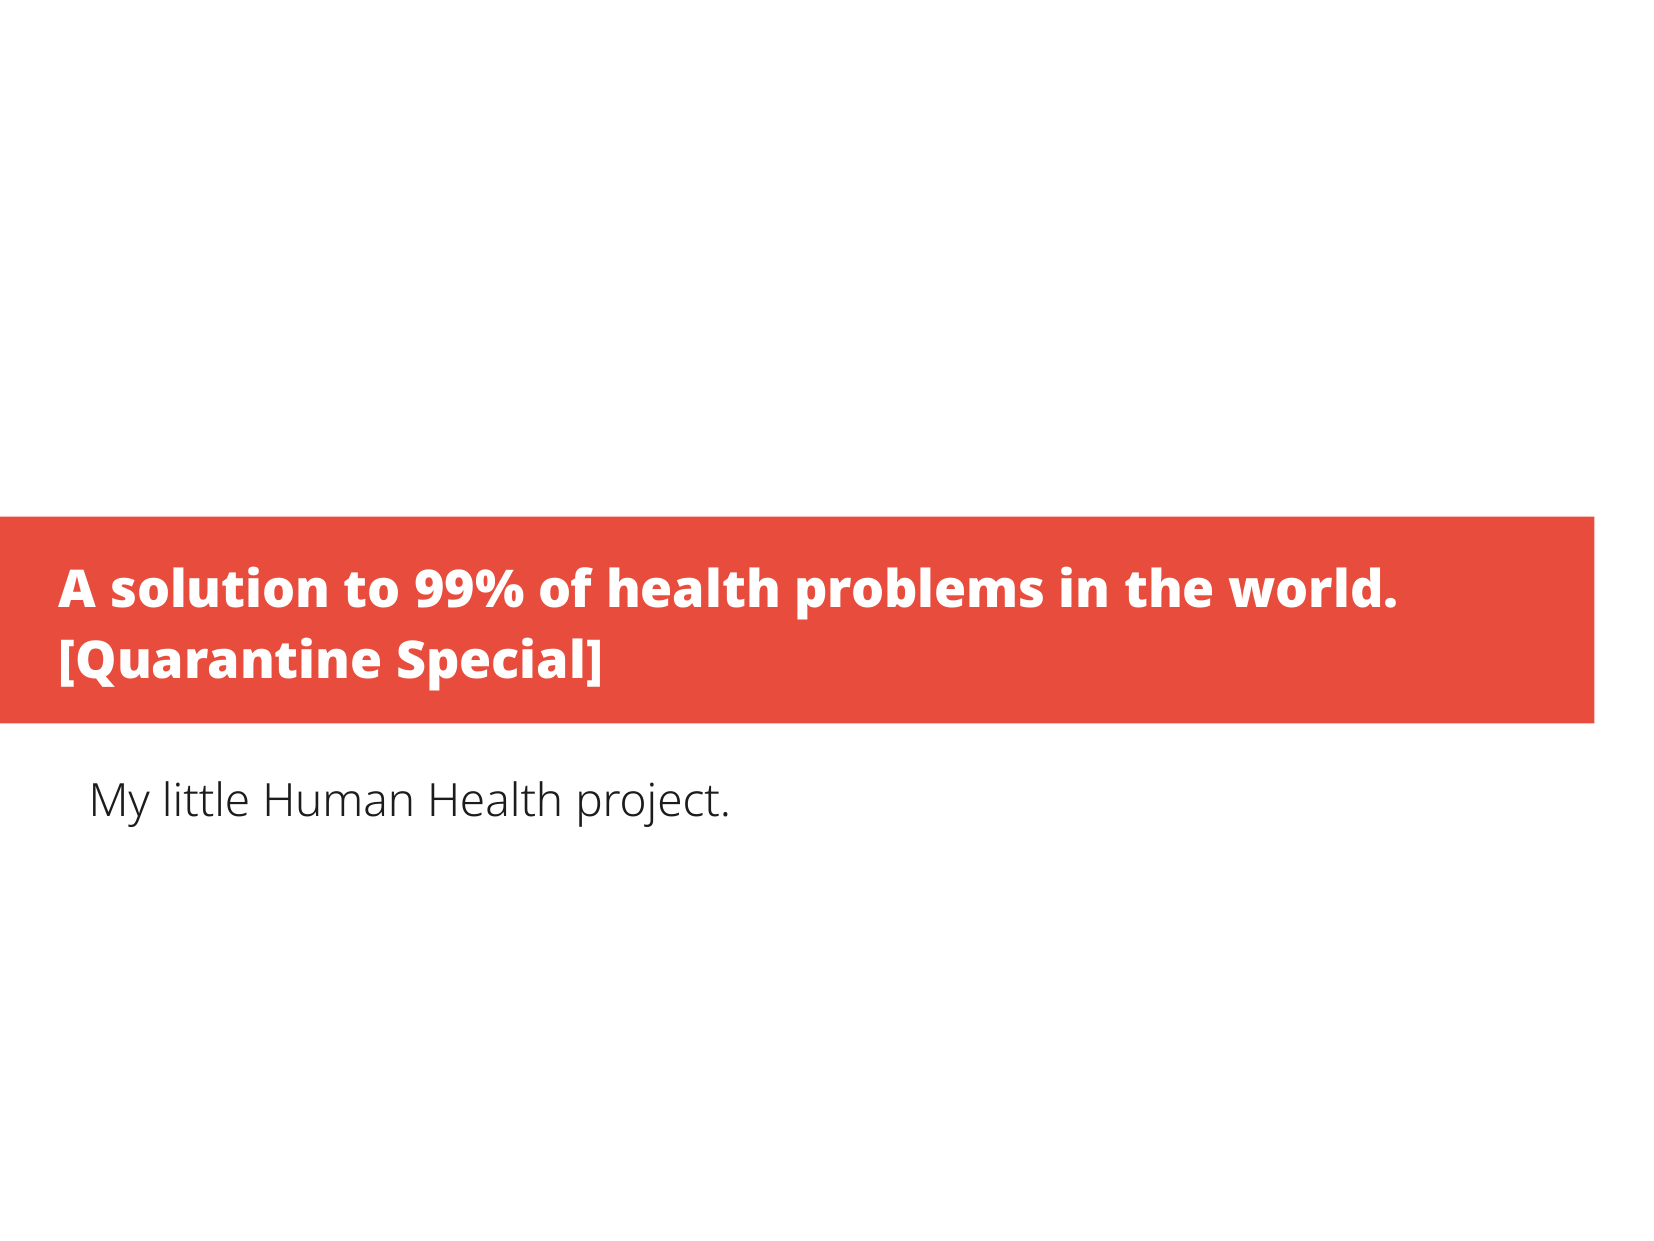

# A solution to 99% of health problems in the world. [Quarantine Special]
My little Human Health project.